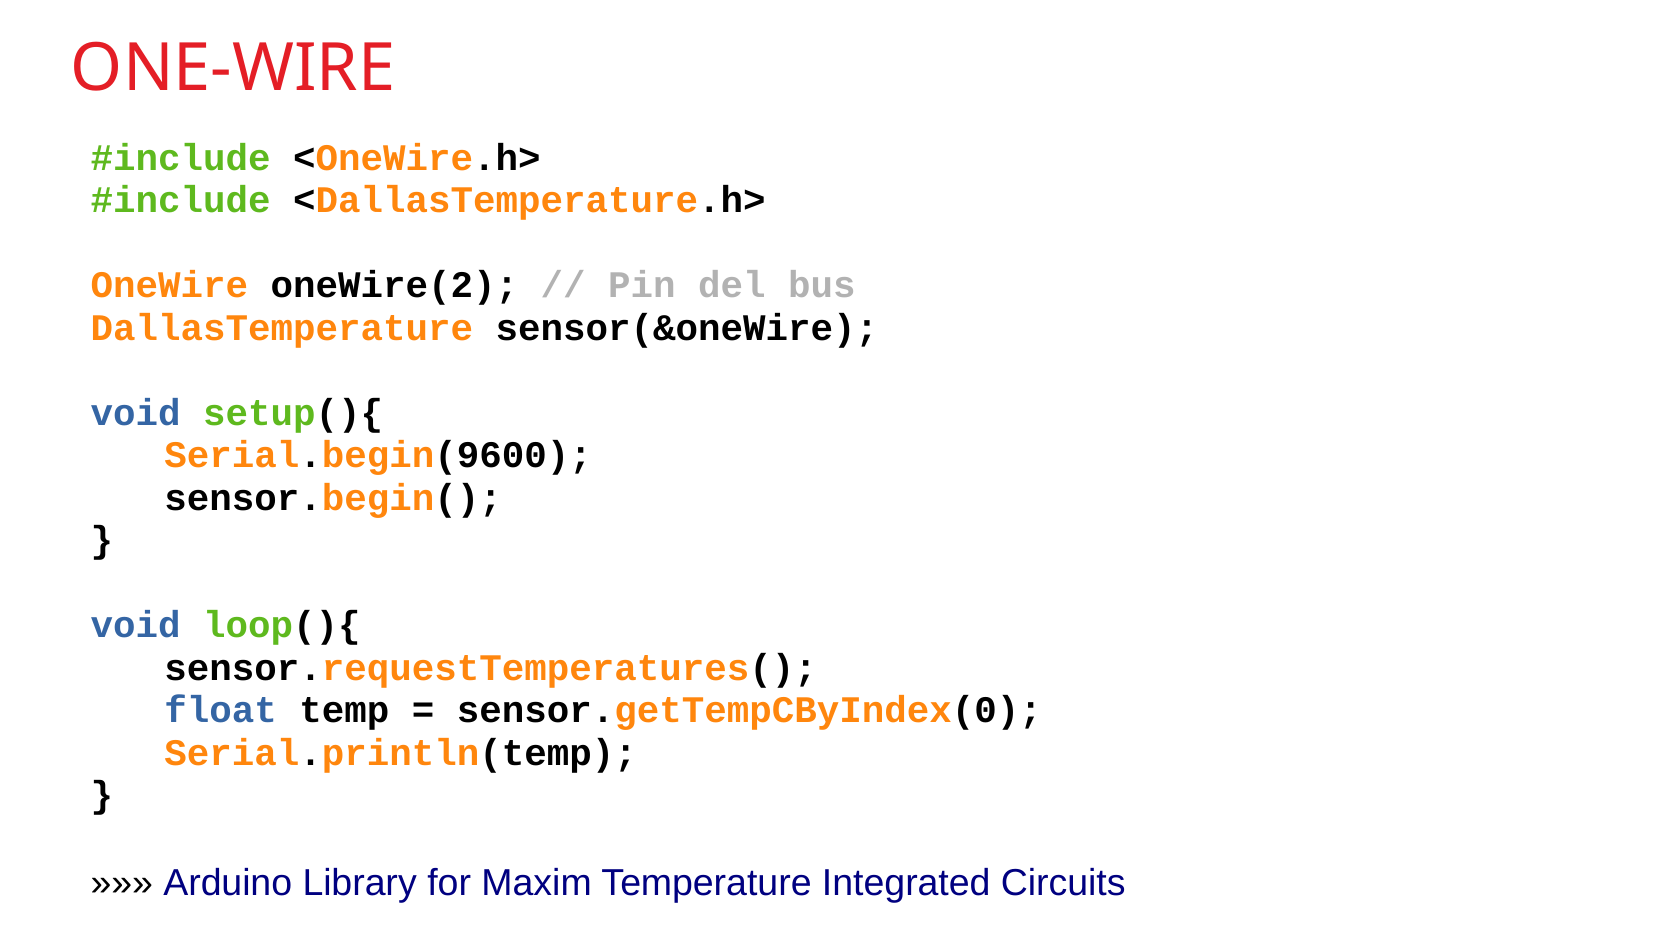

# ONE-WIRE
#include <OneWire.h>
#include <DallasTemperature.h>
OneWire oneWire(2); // Pin del bus
DallasTemperature sensor(&oneWire);
void setup(){
	Serial.begin(9600);
	sensor.begin();
}
void loop(){
	sensor.requestTemperatures();
	float temp = sensor.getTempCByIndex(0);
	Serial.println(temp);
}
»»» Arduino Library for Maxim Temperature Integrated Circuits